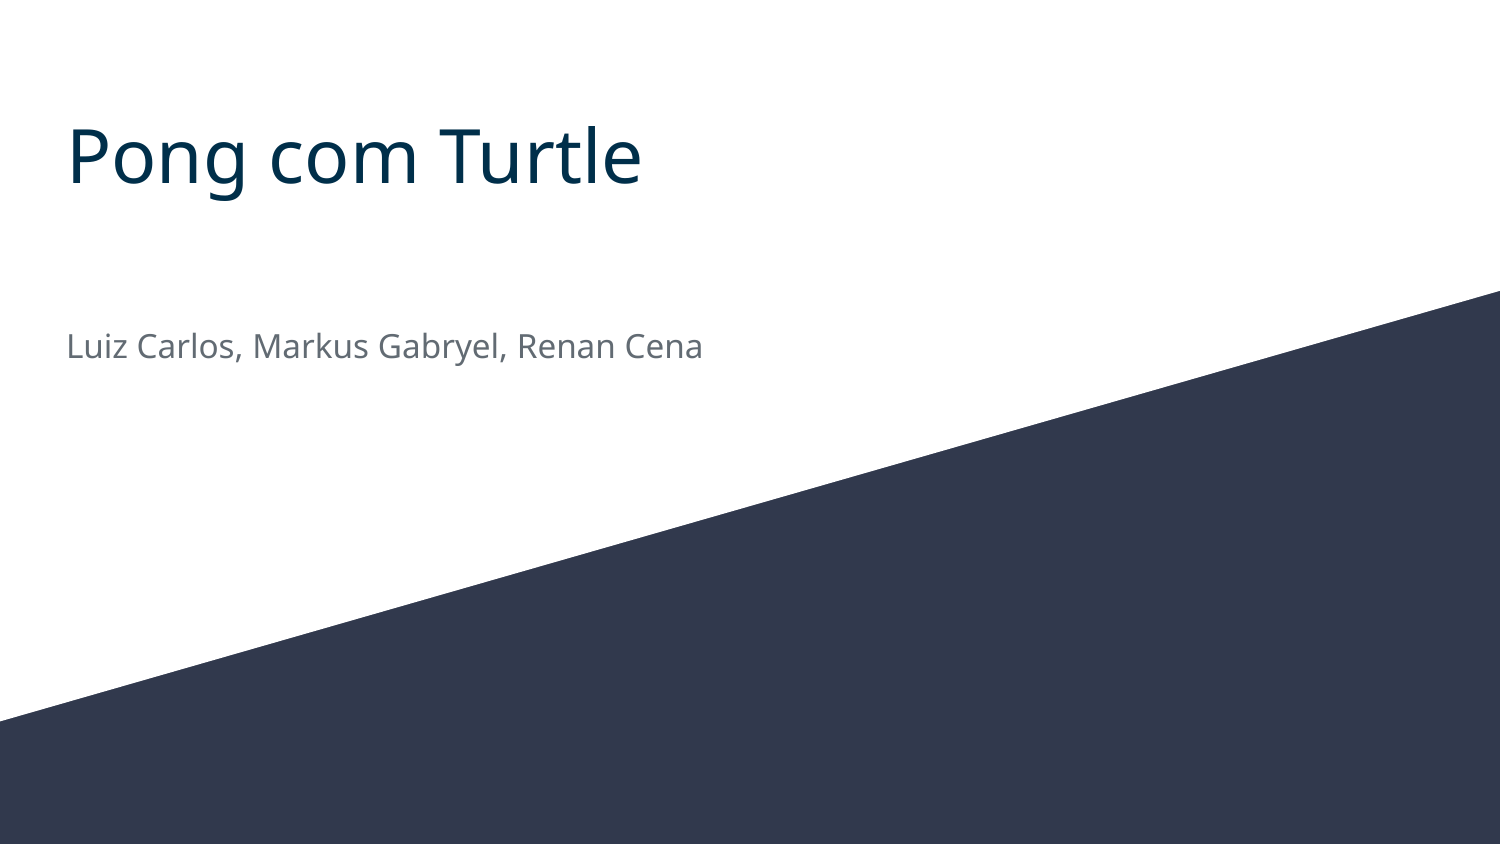

# Pong com Turtle
Luiz Carlos, Markus Gabryel, Renan Cena